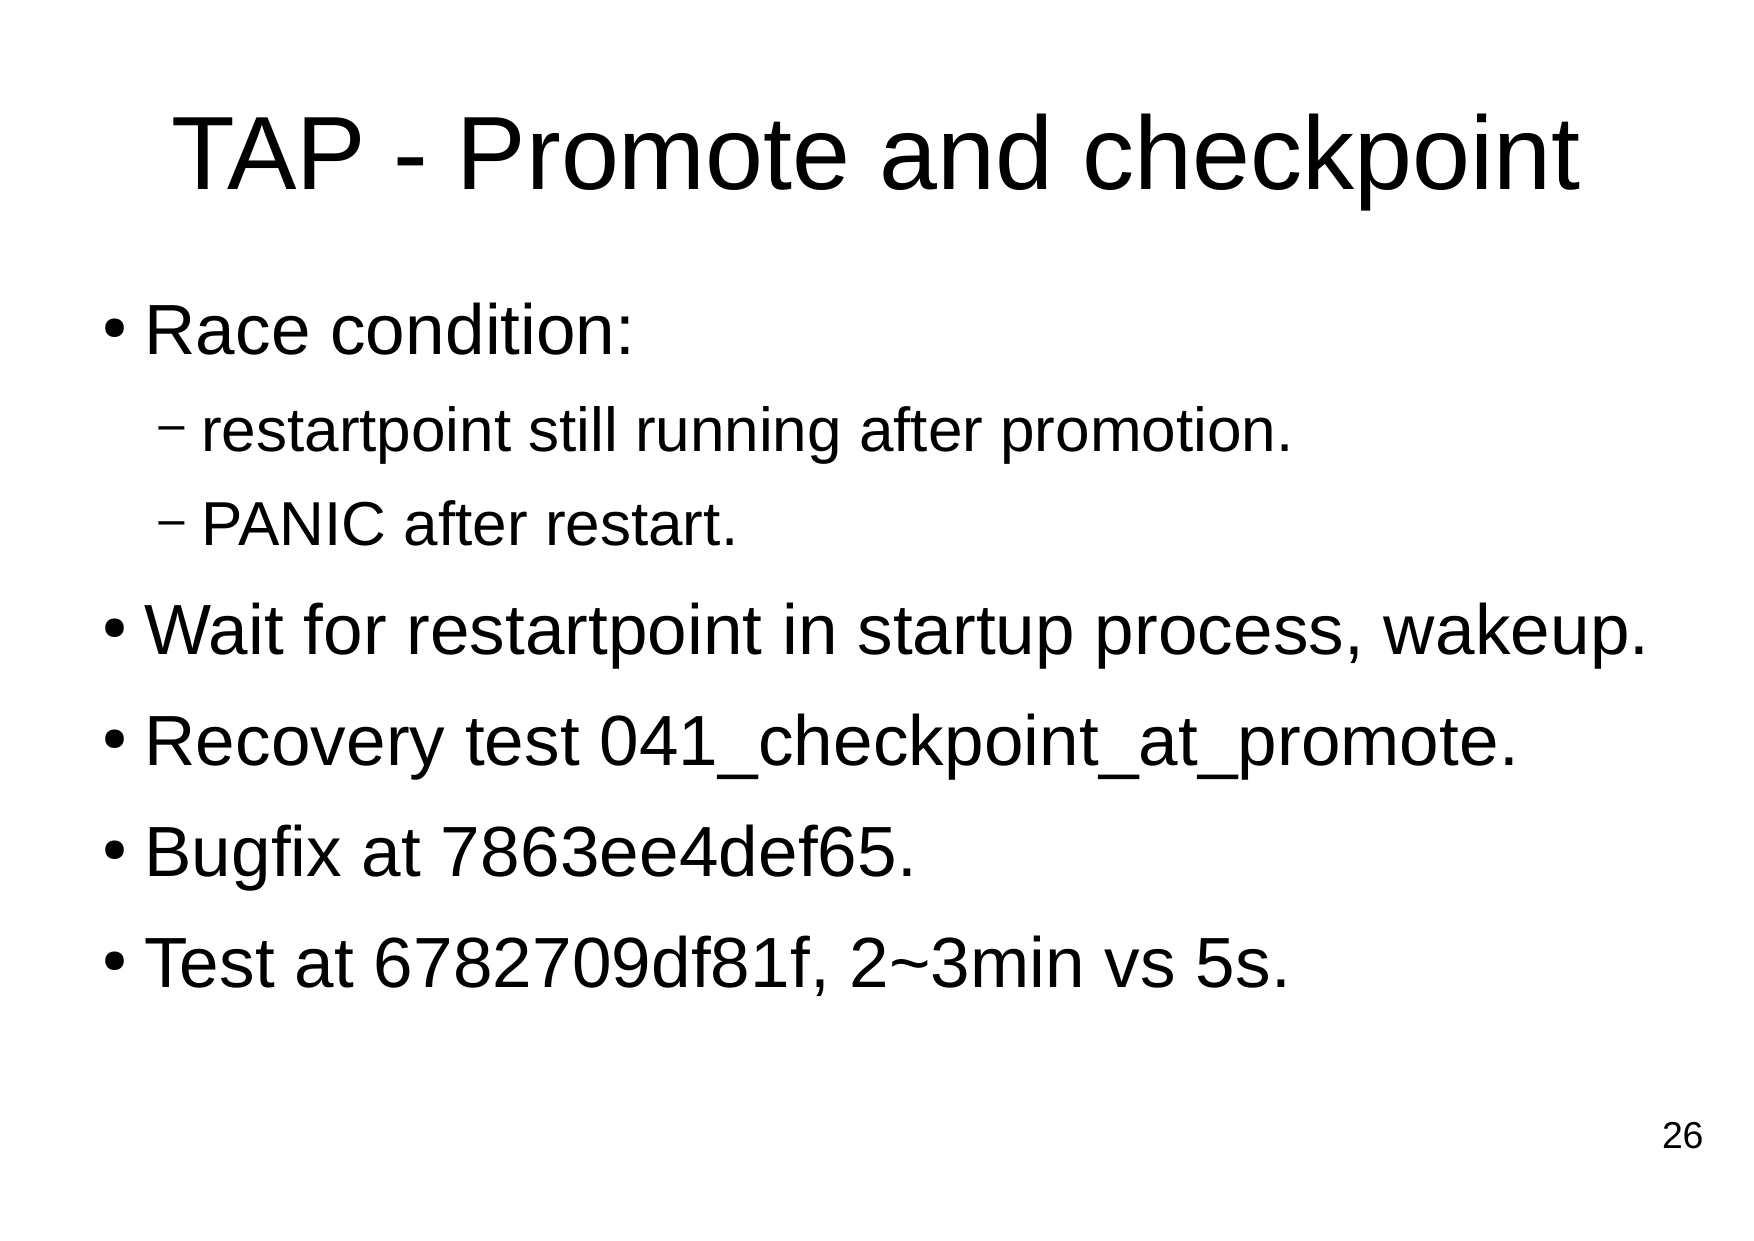

# TAP - Promote and checkpoint
Race condition:
restartpoint still running after promotion.
PANIC after restart.
Wait for restartpoint in startup process, wakeup.
Recovery test 041_checkpoint_at_promote.
Bugfix at 7863ee4def65.
Test at 6782709df81f, 2~3min vs 5s.